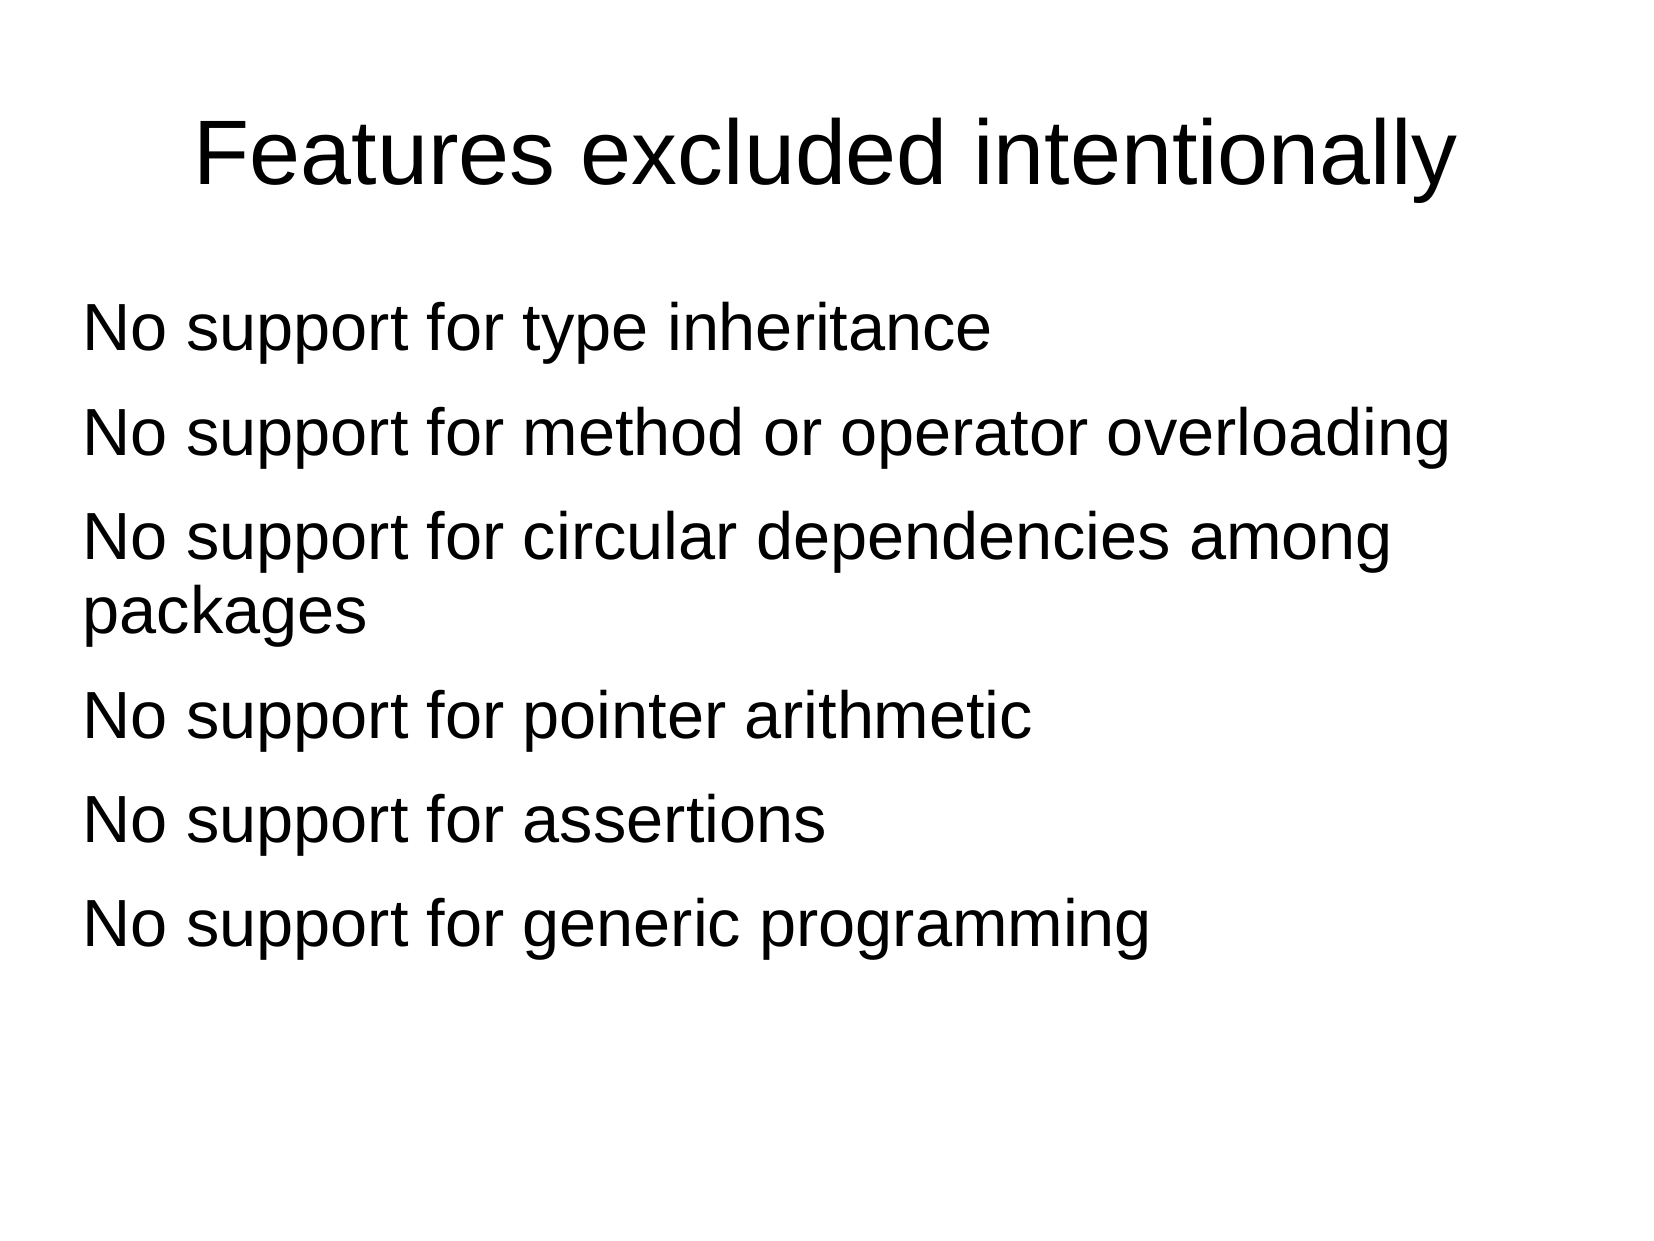

# Features excluded intentionally
No support for type inheritance
No support for method or operator overloading
No support for circular dependencies among packages
No support for pointer arithmetic
No support for assertions
No support for generic programming